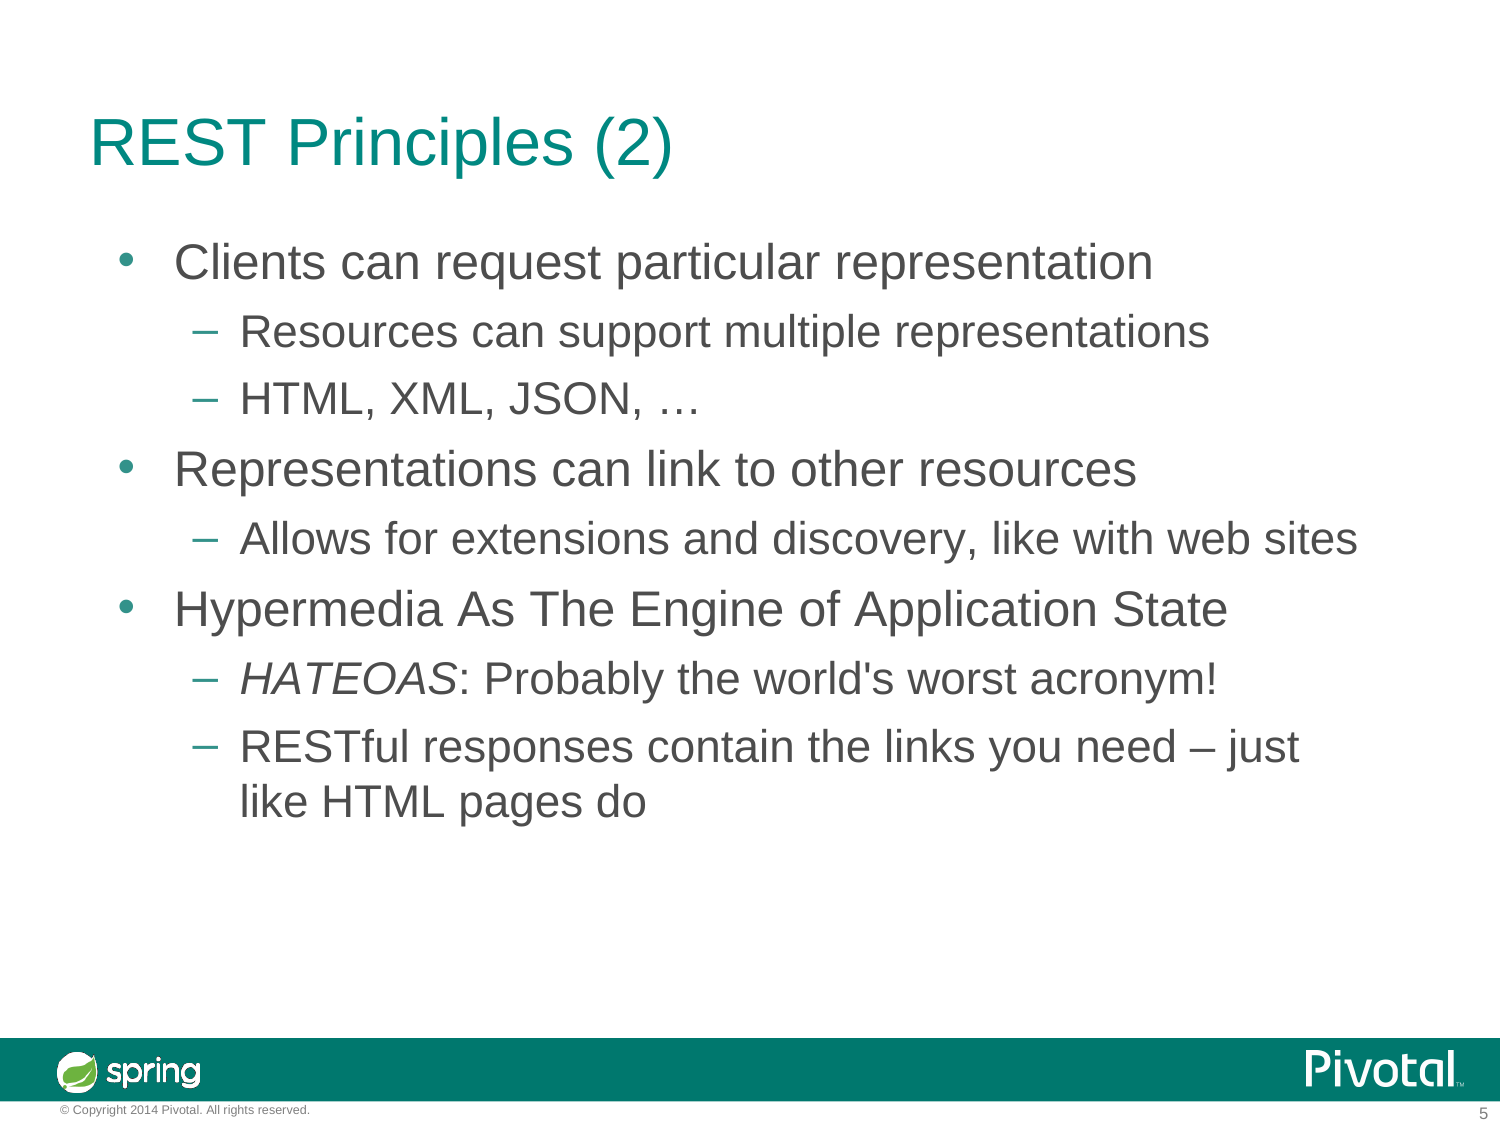

# REST Principles (2)
Clients can request particular representation
Resources can support multiple representations
HTML, XML, JSON, …
Representations can link to other resources
Allows for extensions and discovery, like with web sites
Hypermedia As The Engine of Application State
HATEOAS: Probably the world's worst acronym!
RESTful responses contain the links you need – just like HTML pages do